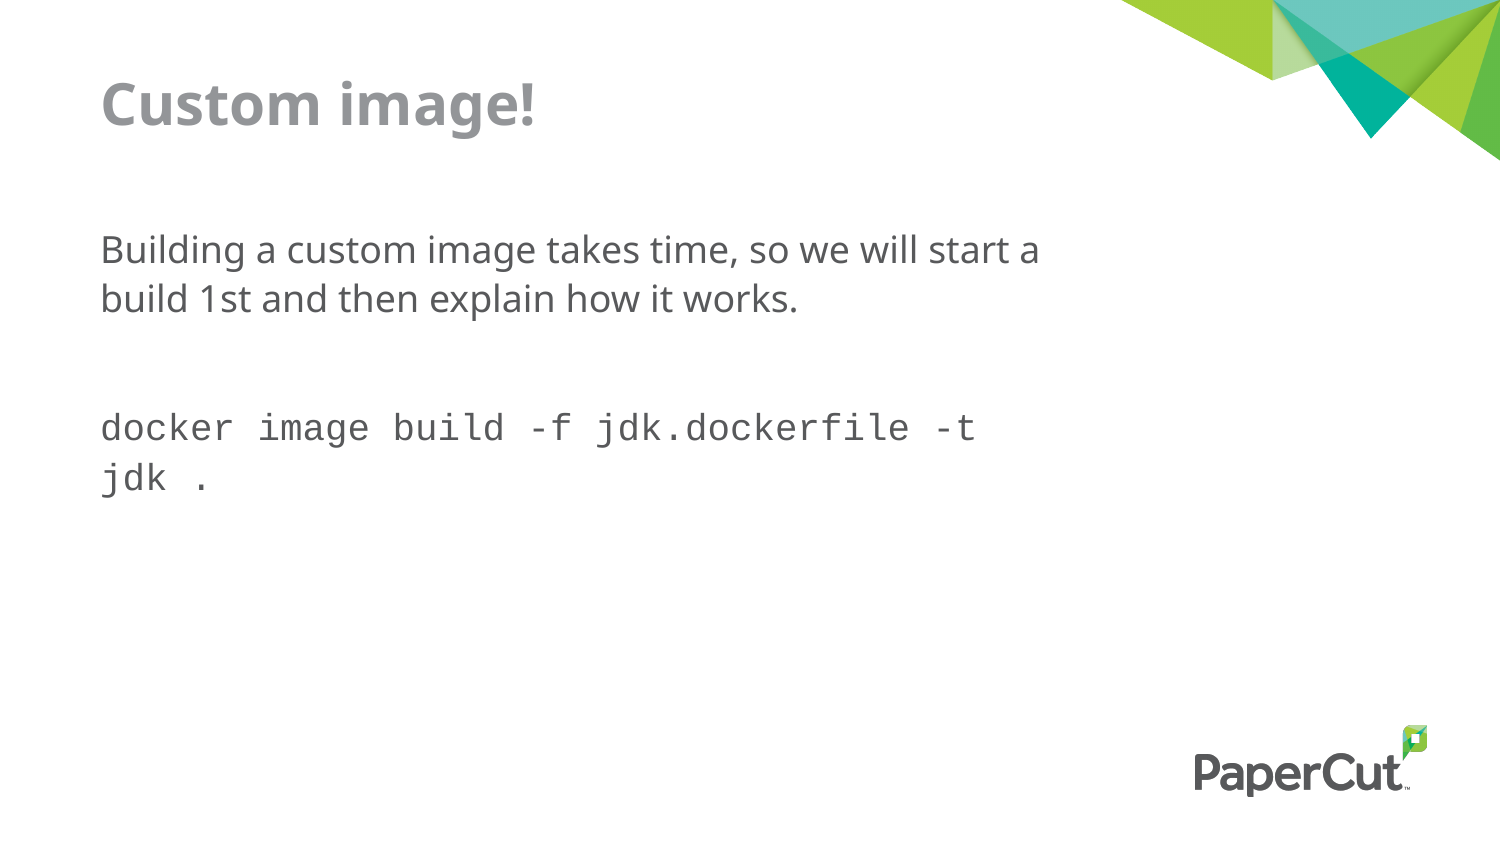

# Custom image!
Building a custom image takes time, so we will start a build 1st and then explain how it works.
docker image build -f jdk.dockerfile -t jdk .